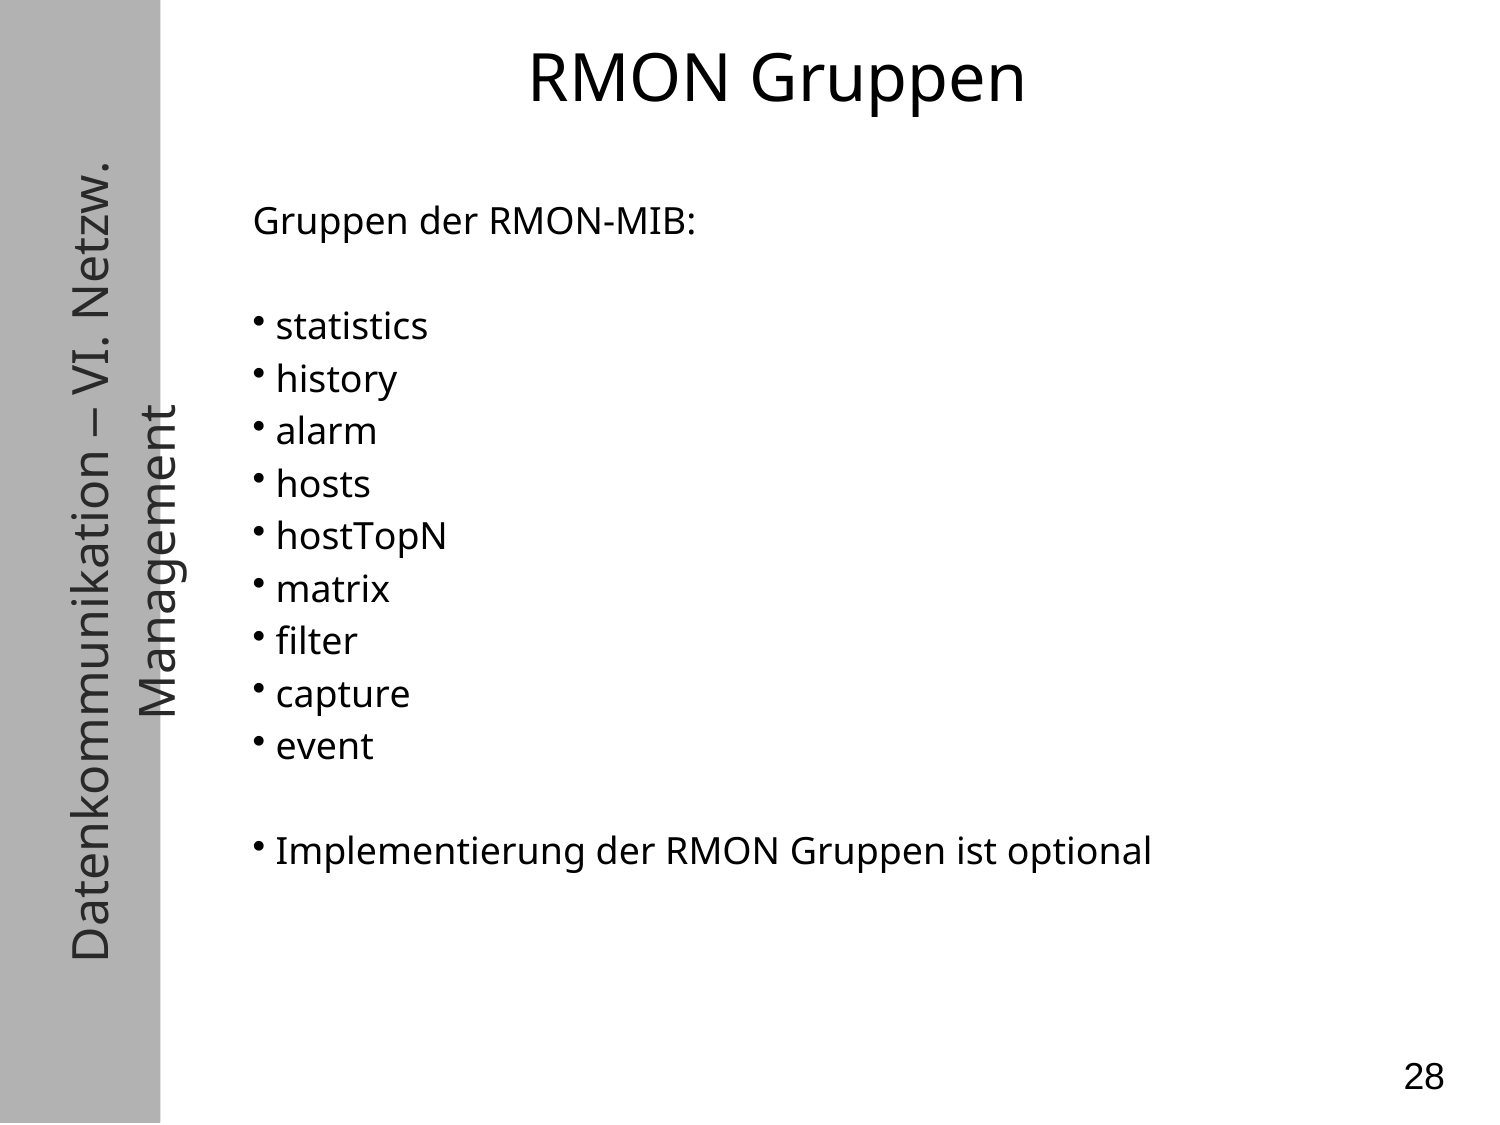

RMON Gruppen
Gruppen der RMON-MIB:
 statistics
 history
 alarm
 hosts
 hostTopN
 matrix
 filter
 capture
 event
 Implementierung der RMON Gruppen ist optional
Datenkommunikation – VI. Netzw. Management